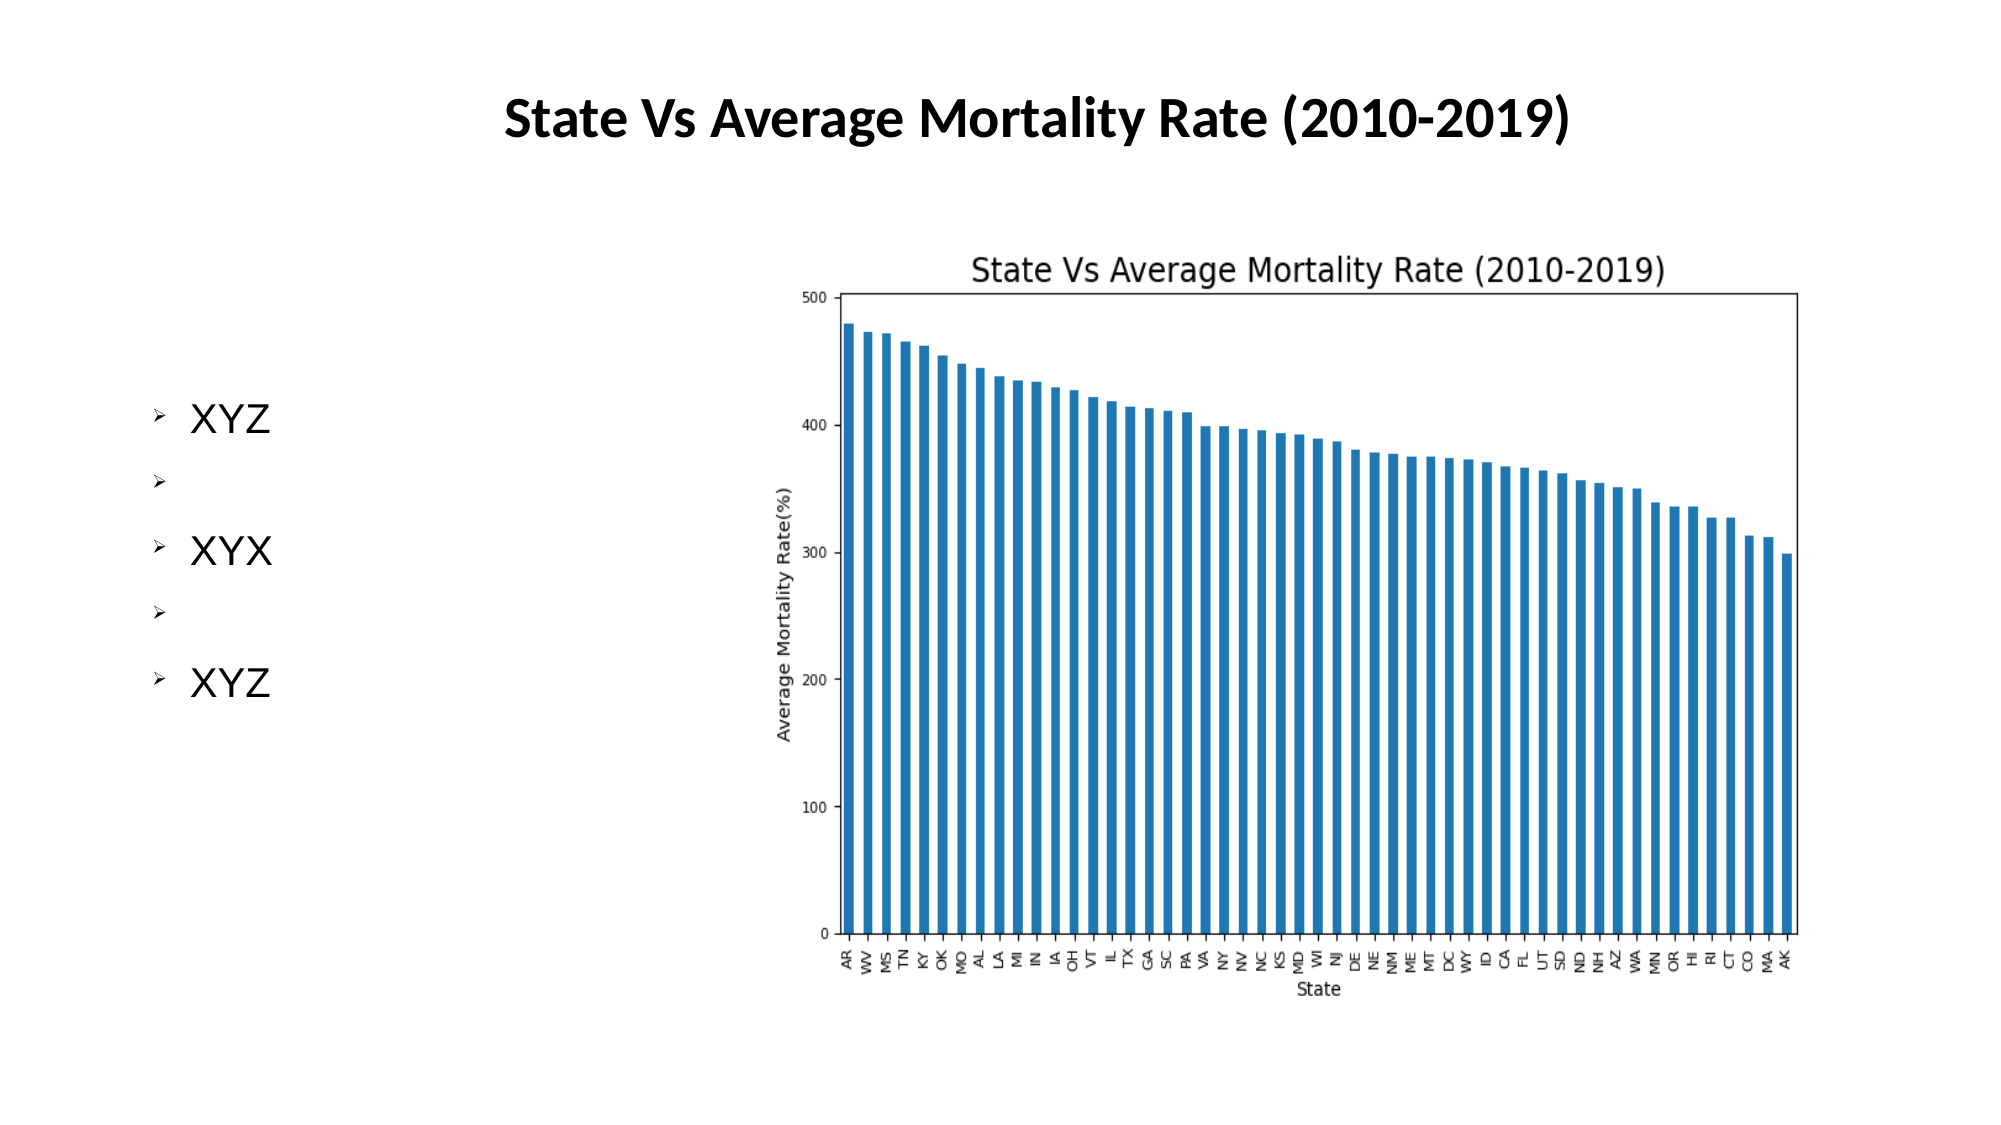

# State Vs Average Mortality Rate (2010-2019)
XYZ
XYX
XYZ